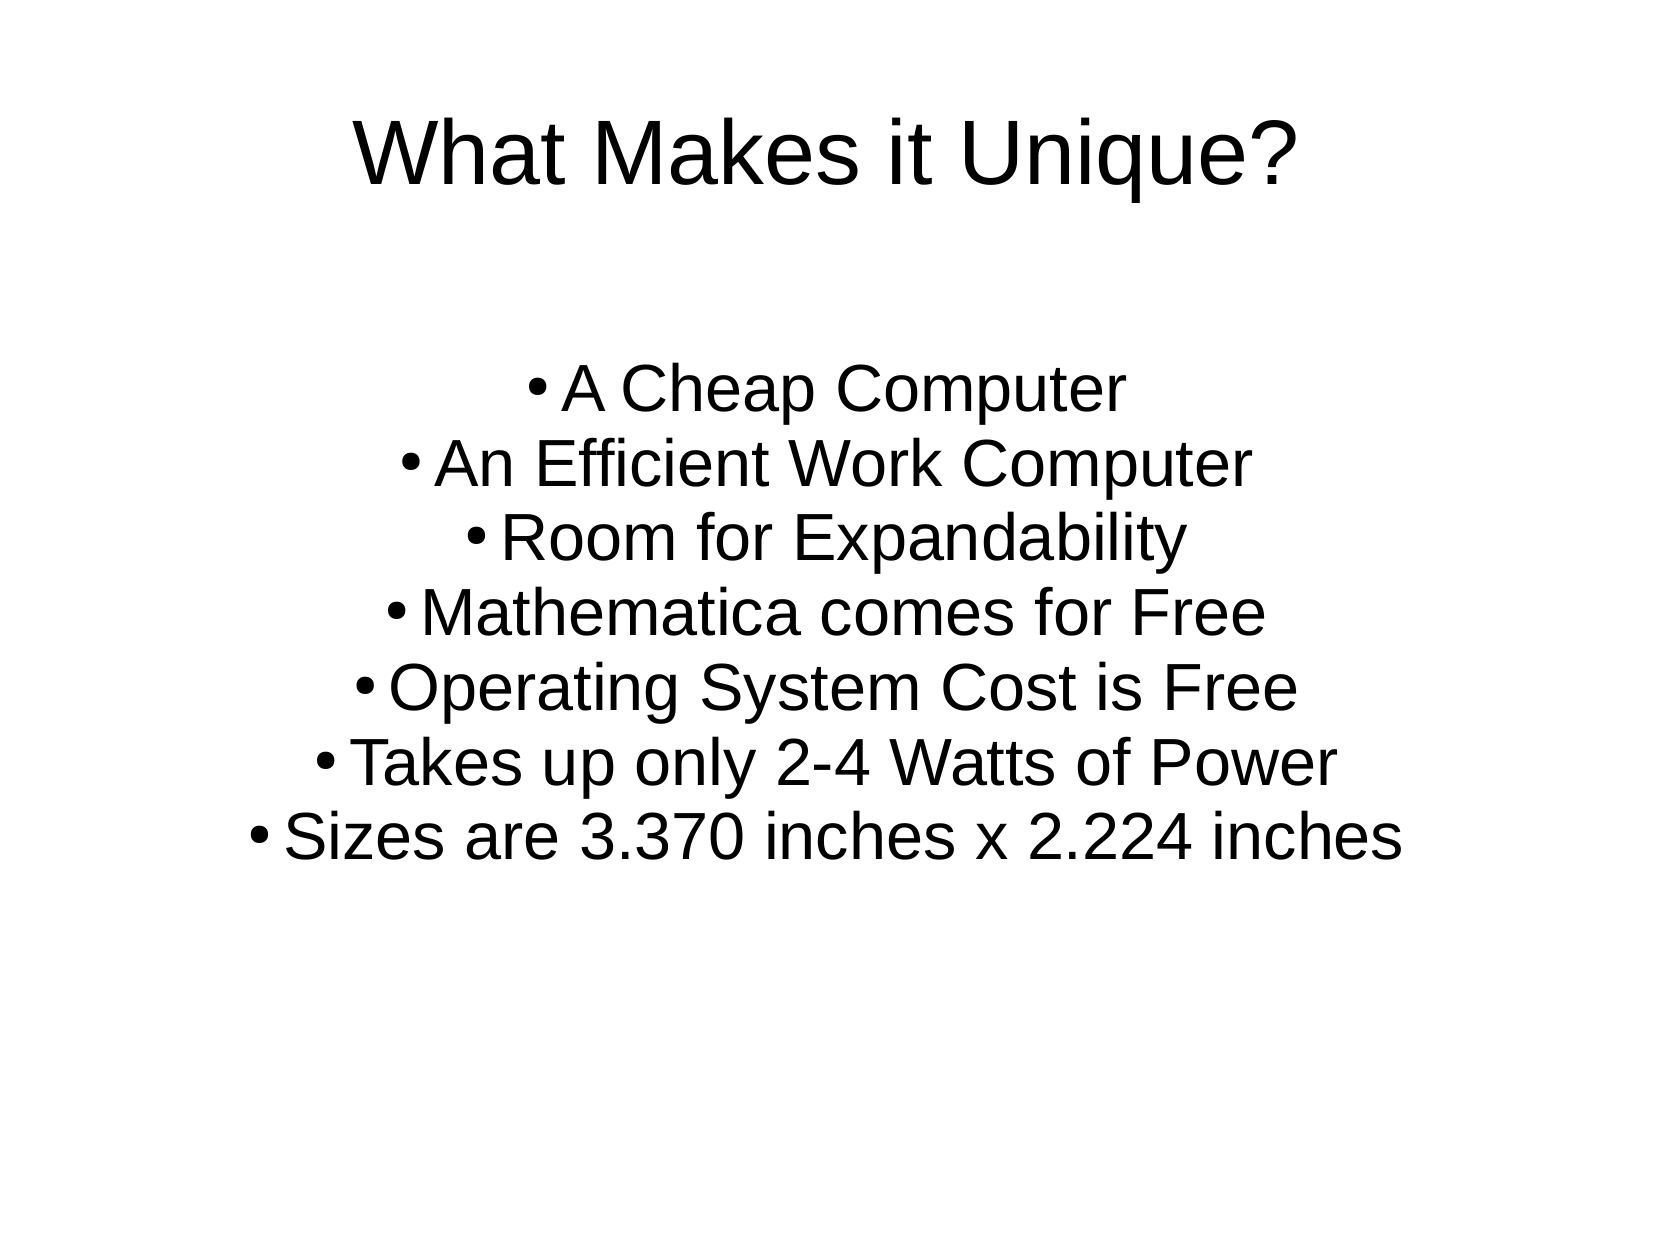

# What Makes it Unique?
A Cheap Computer
An Efficient Work Computer
Room for Expandability
Mathematica comes for Free
Operating System Cost is Free
Takes up only 2-4 Watts of Power
Sizes are 3.370 inches x 2.224 inches